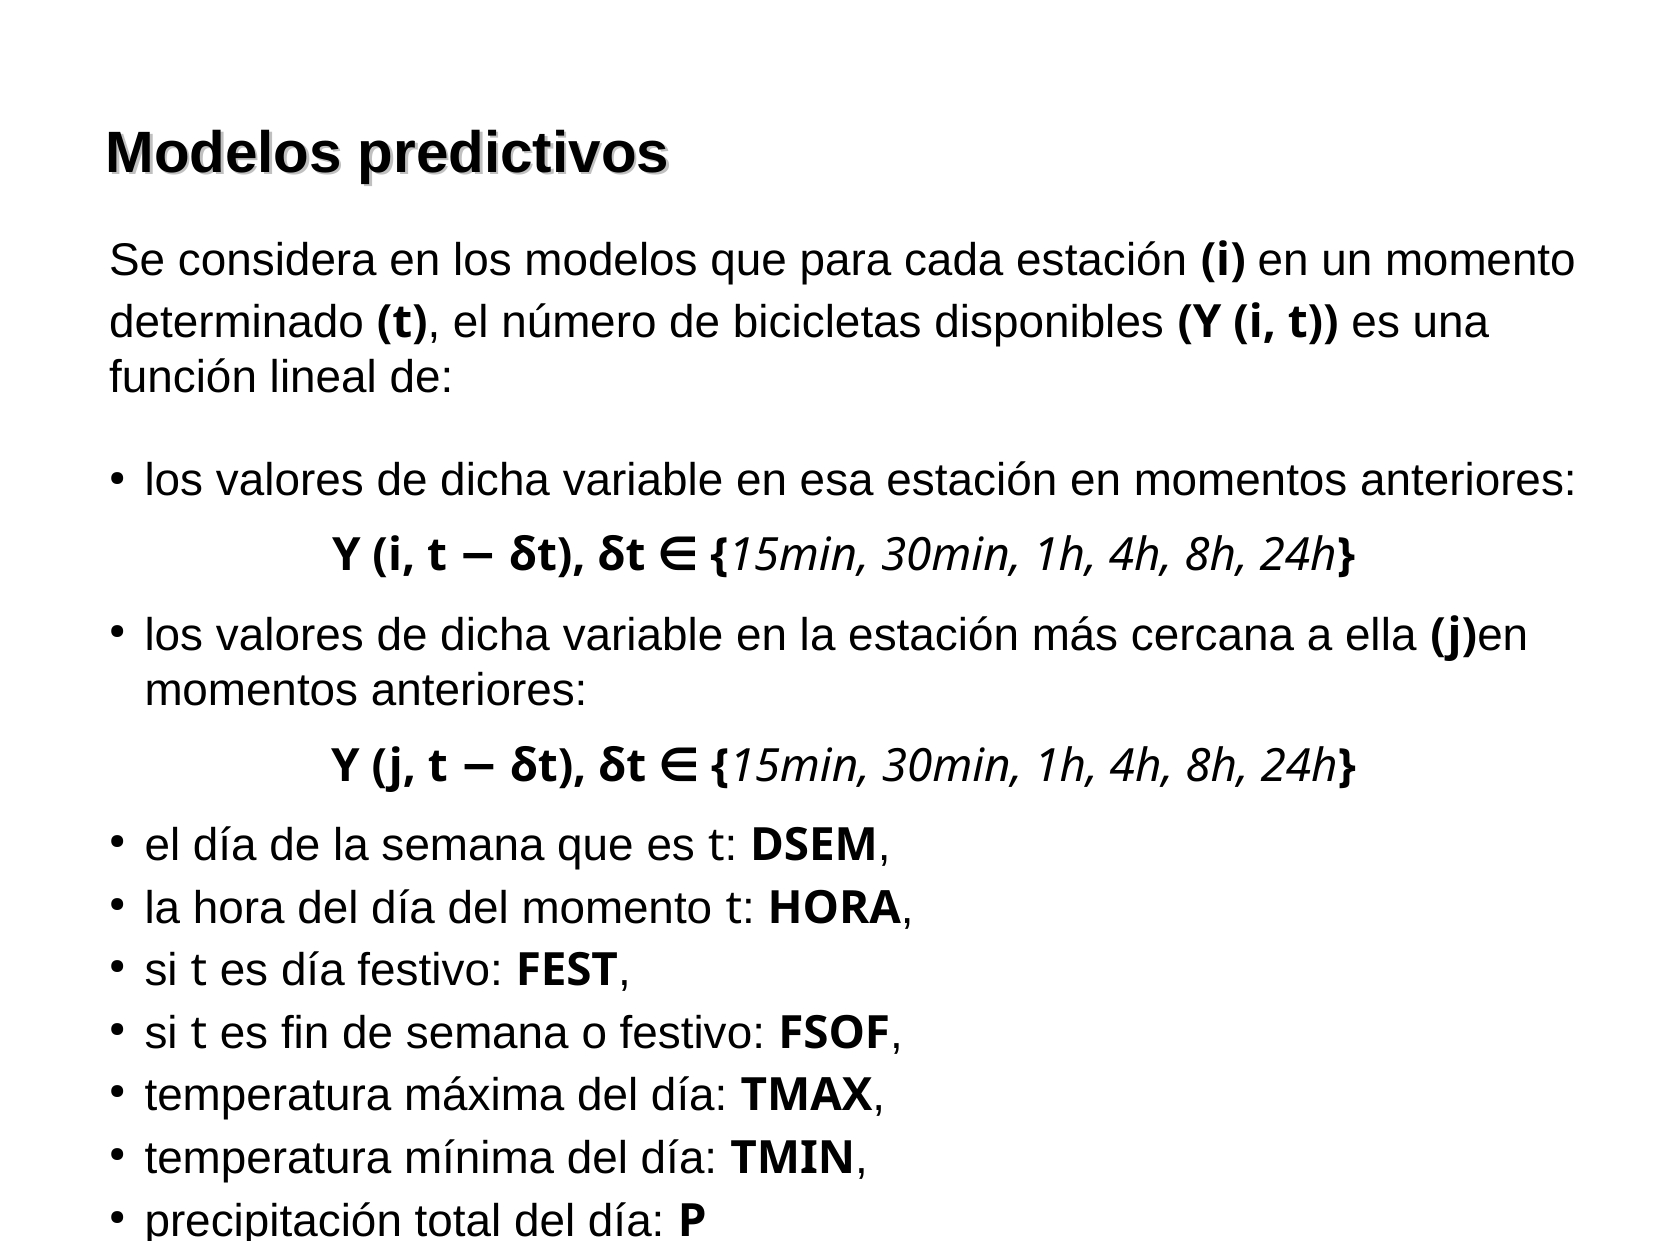

Modelos predictivos
Se considera en los modelos que para cada estación (i) en un momento determinado (t), el número de bicicletas disponibles (Y (i, t)) es una función lineal de:
los valores de dicha variable en esa estación en momentos anteriores:
Y (i, t − δt), δt ∈ {15min, 30min, 1h, 4h, 8h, 24h}
los valores de dicha variable en la estación más cercana a ella (j)en momentos anteriores:
Y (j, t − δt), δt ∈ {15min, 30min, 1h, 4h, 8h, 24h}
el día de la semana que es t: DSEM,
la hora del día del momento t: HORA,
si t es día festivo: FEST,
si t es fin de semana o festivo: FSOF,
temperatura máxima del día: TMAX,
temperatura mínima del día: TMIN,
precipitación total del día: P